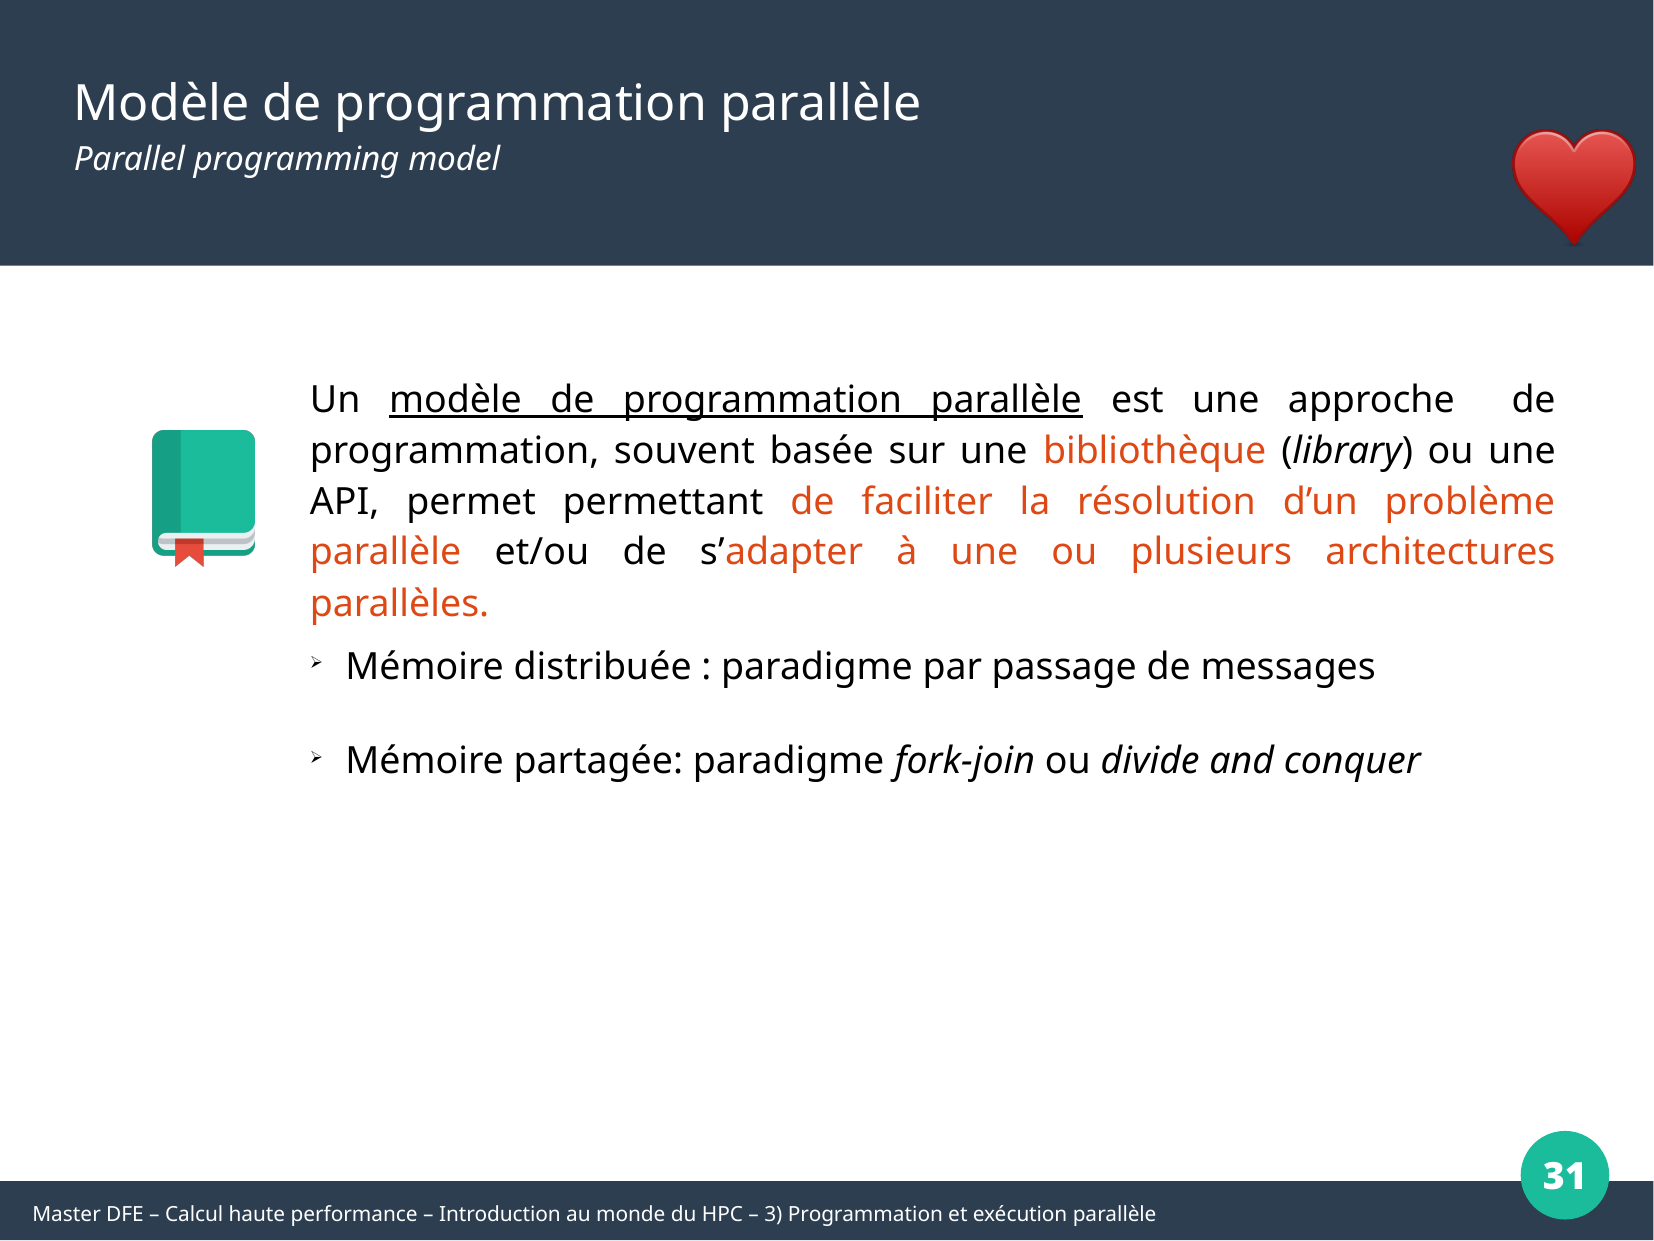

Modèle de programmation parallèle
Parallel programming model
Un modèle de programmation parallèle est une approche de programmation, souvent basée sur une bibliothèque (library) ou une API, permet permettant de faciliter la résolution d’un problème parallèle et/ou de s’adapter à une ou plusieurs architectures parallèles.
Mémoire distribuée : paradigme par passage de messages
Mémoire partagée: paradigme fork-join ou divide and conquer
31
Master DFE – Calcul haute performance – Introduction au monde du HPC – 3) Programmation et exécution parallèle